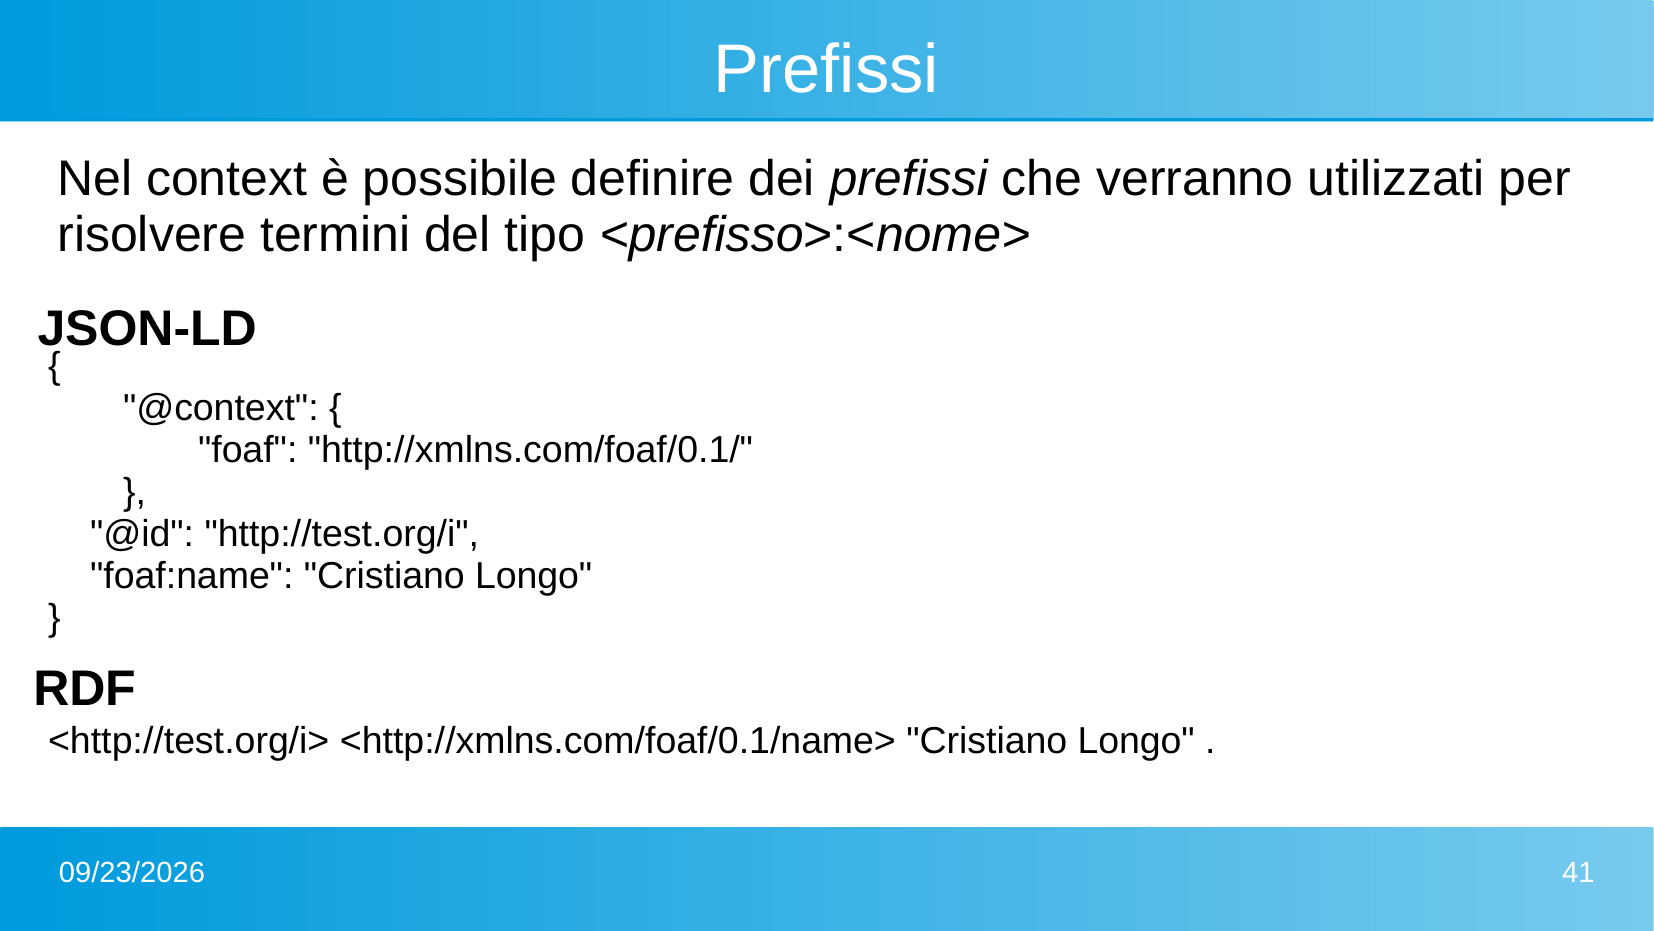

# Prefissi
Nel context è possibile definire dei prefissi che verranno utilizzati per risolvere termini del tipo <prefisso>:<nome>
JSON-LD
{
	"@context": {
 		"foaf": "http://xmlns.com/foaf/0.1/"
	},
 "@id": "http://test.org/i",
 "foaf:name": "Cristiano Longo"
}
RDF
<http://test.org/i> <http://xmlns.com/foaf/0.1/name> "Cristiano Longo" .
41